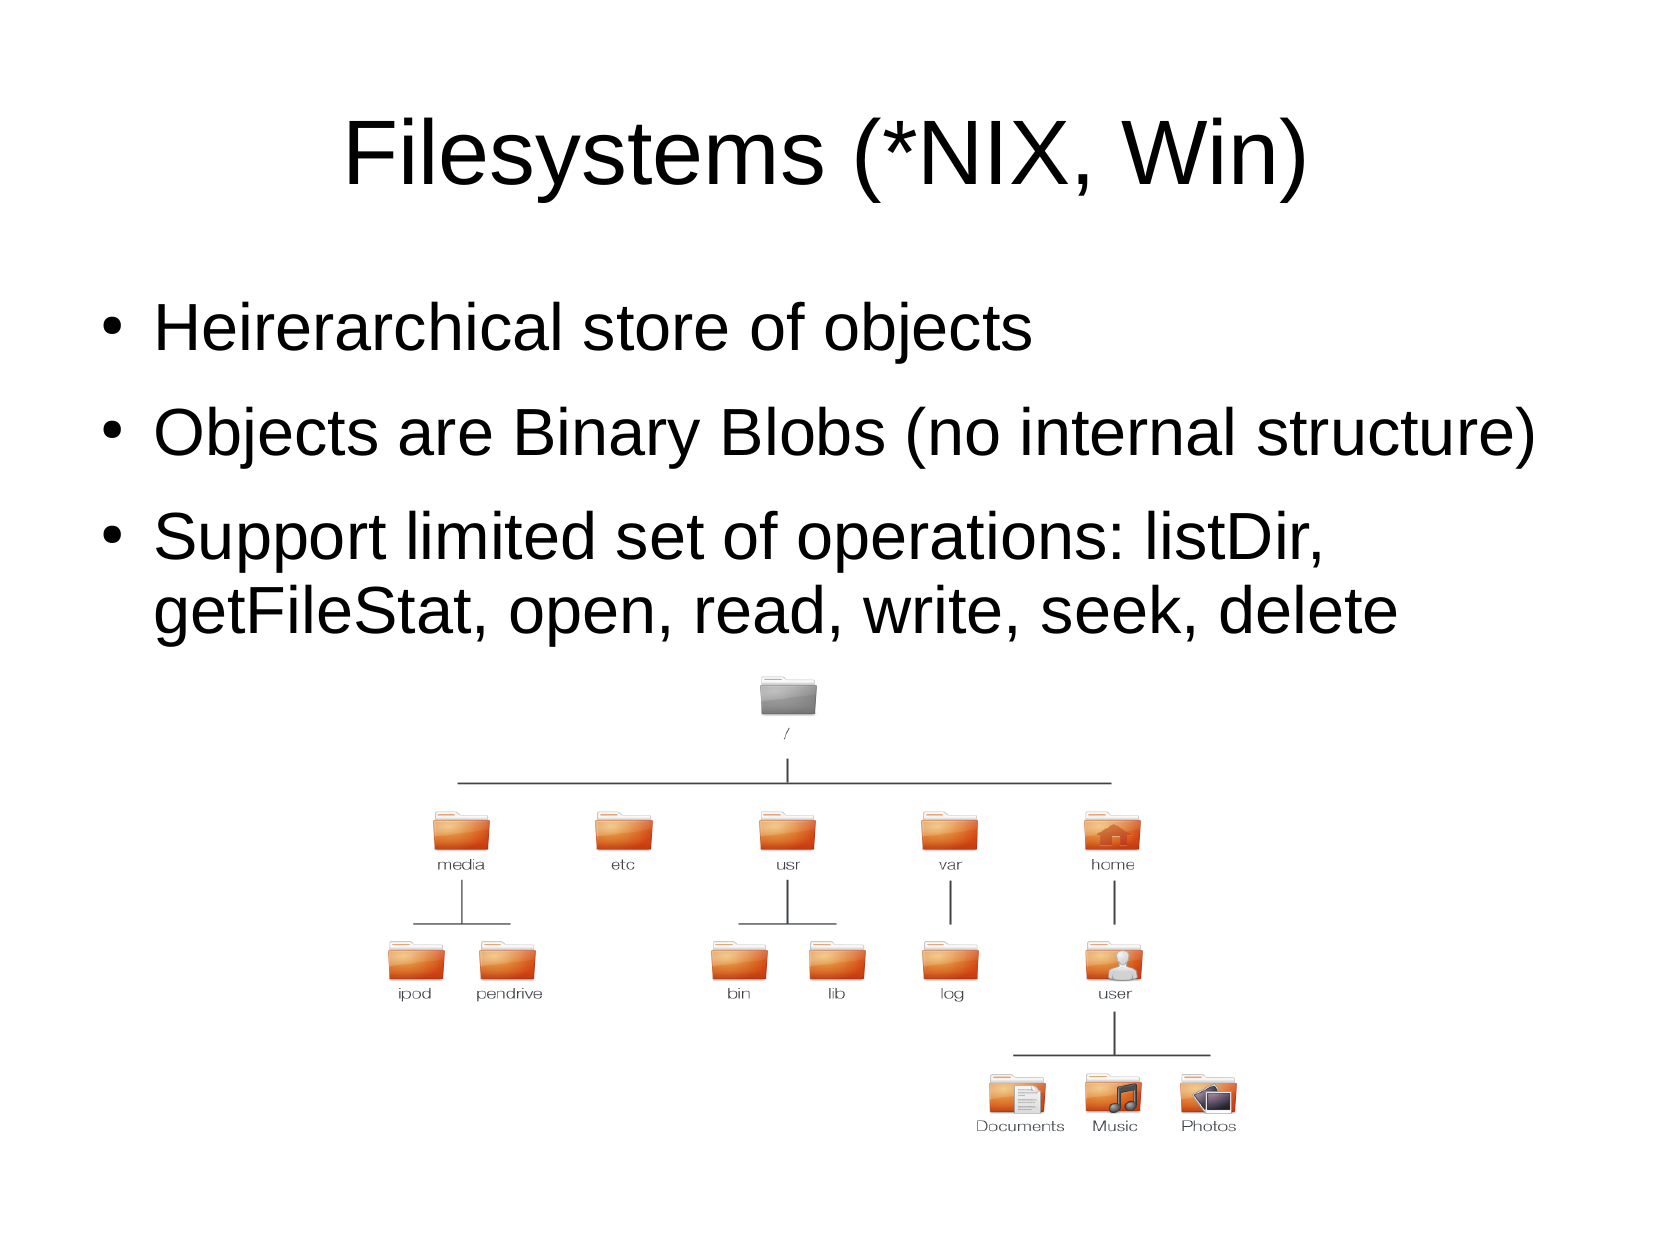

# Filesystems (*NIX, Win)
Heirerarchical store of objects
Objects are Binary Blobs (no internal structure)
Support limited set of operations: listDir, getFileStat, open, read, write, seek, delete